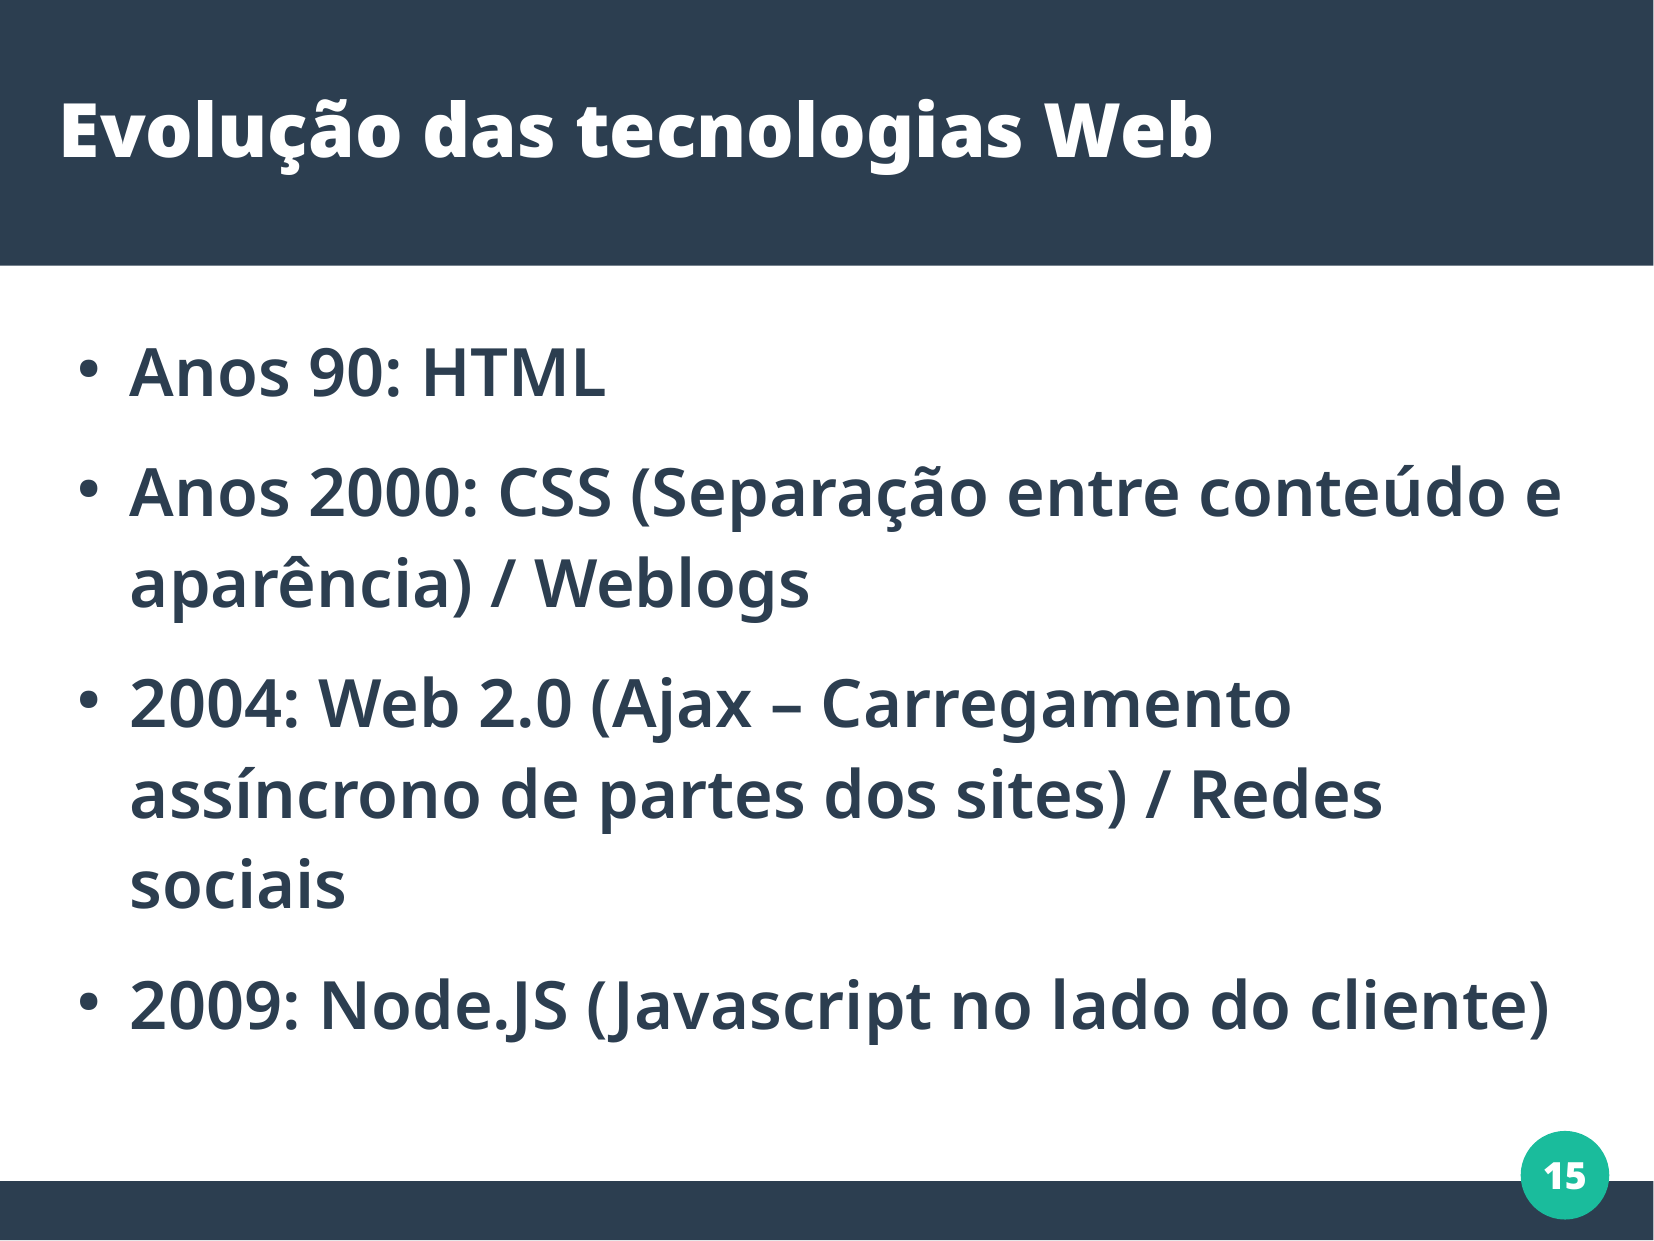

# Evolução das tecnologias Web
Anos 90: HTML
Anos 2000: CSS (Separação entre conteúdo e aparência) / Weblogs
2004: Web 2.0 (Ajax – Carregamento assíncrono de partes dos sites) / Redes sociais
2009: Node.JS (Javascript no lado do cliente)
15